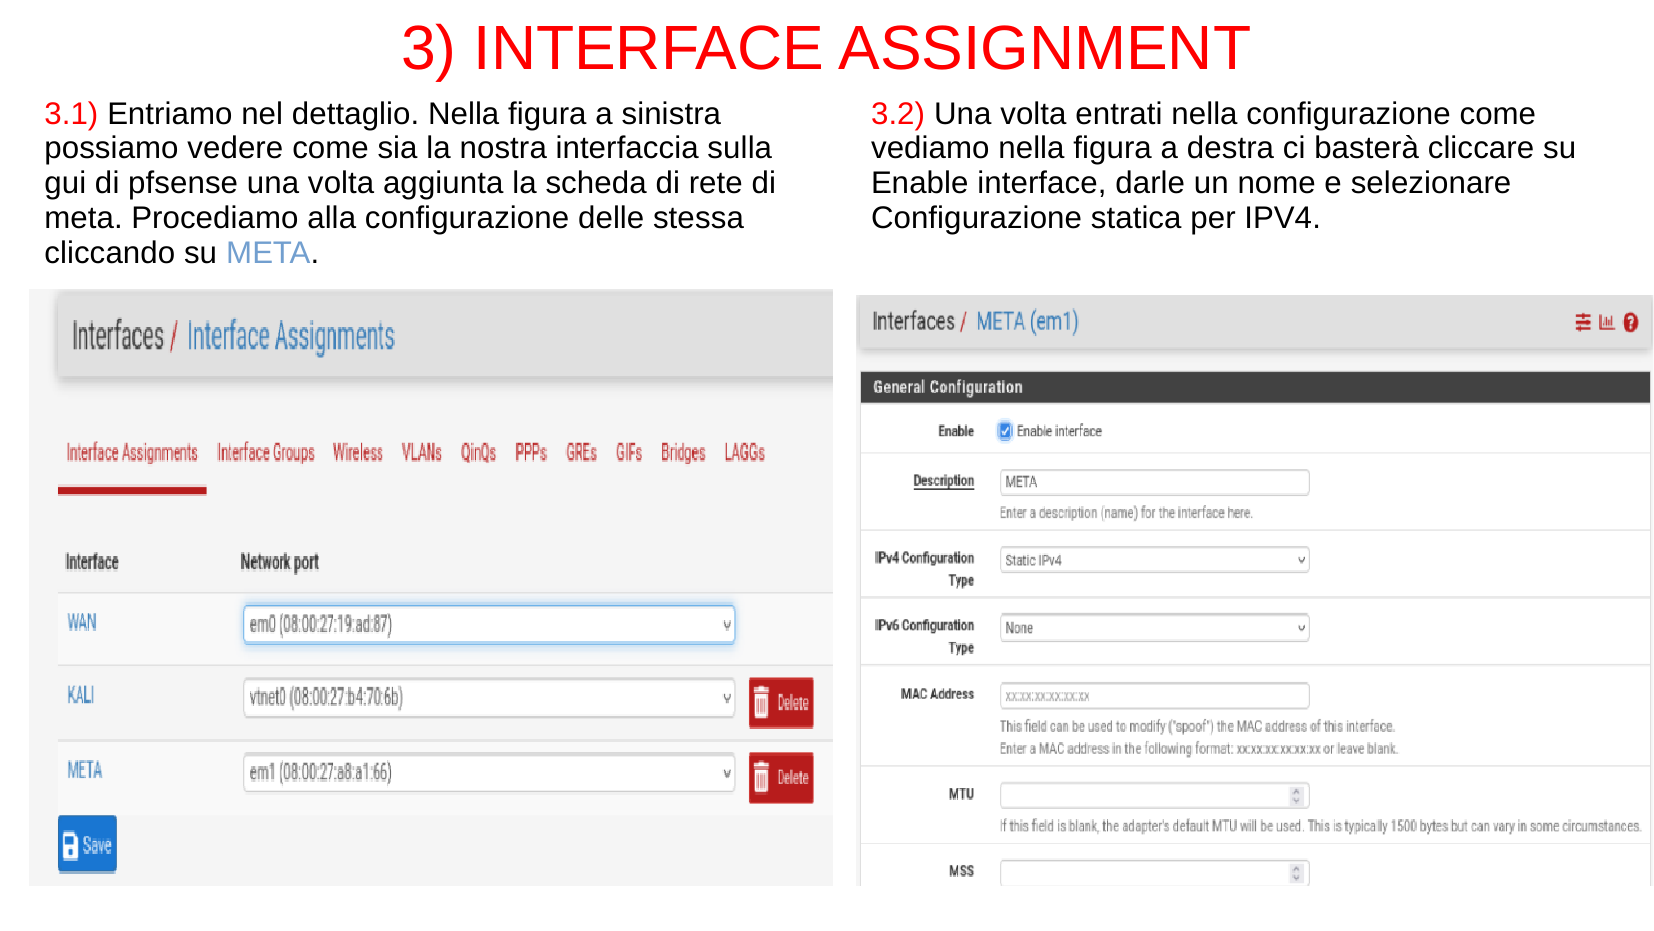

# 3) INTERFACE ASSIGNMENT
3.1) Entriamo nel dettaglio. Nella figura a sinistra possiamo vedere come sia la nostra interfaccia sulla gui di pfsense una volta aggiunta la scheda di rete di meta. Procediamo alla configurazione delle stessa cliccando su META.
3.2) Una volta entrati nella configurazione come vediamo nella figura a destra ci basterà cliccare su Enable interface, darle un nome e selezionare Configurazione statica per IPV4.